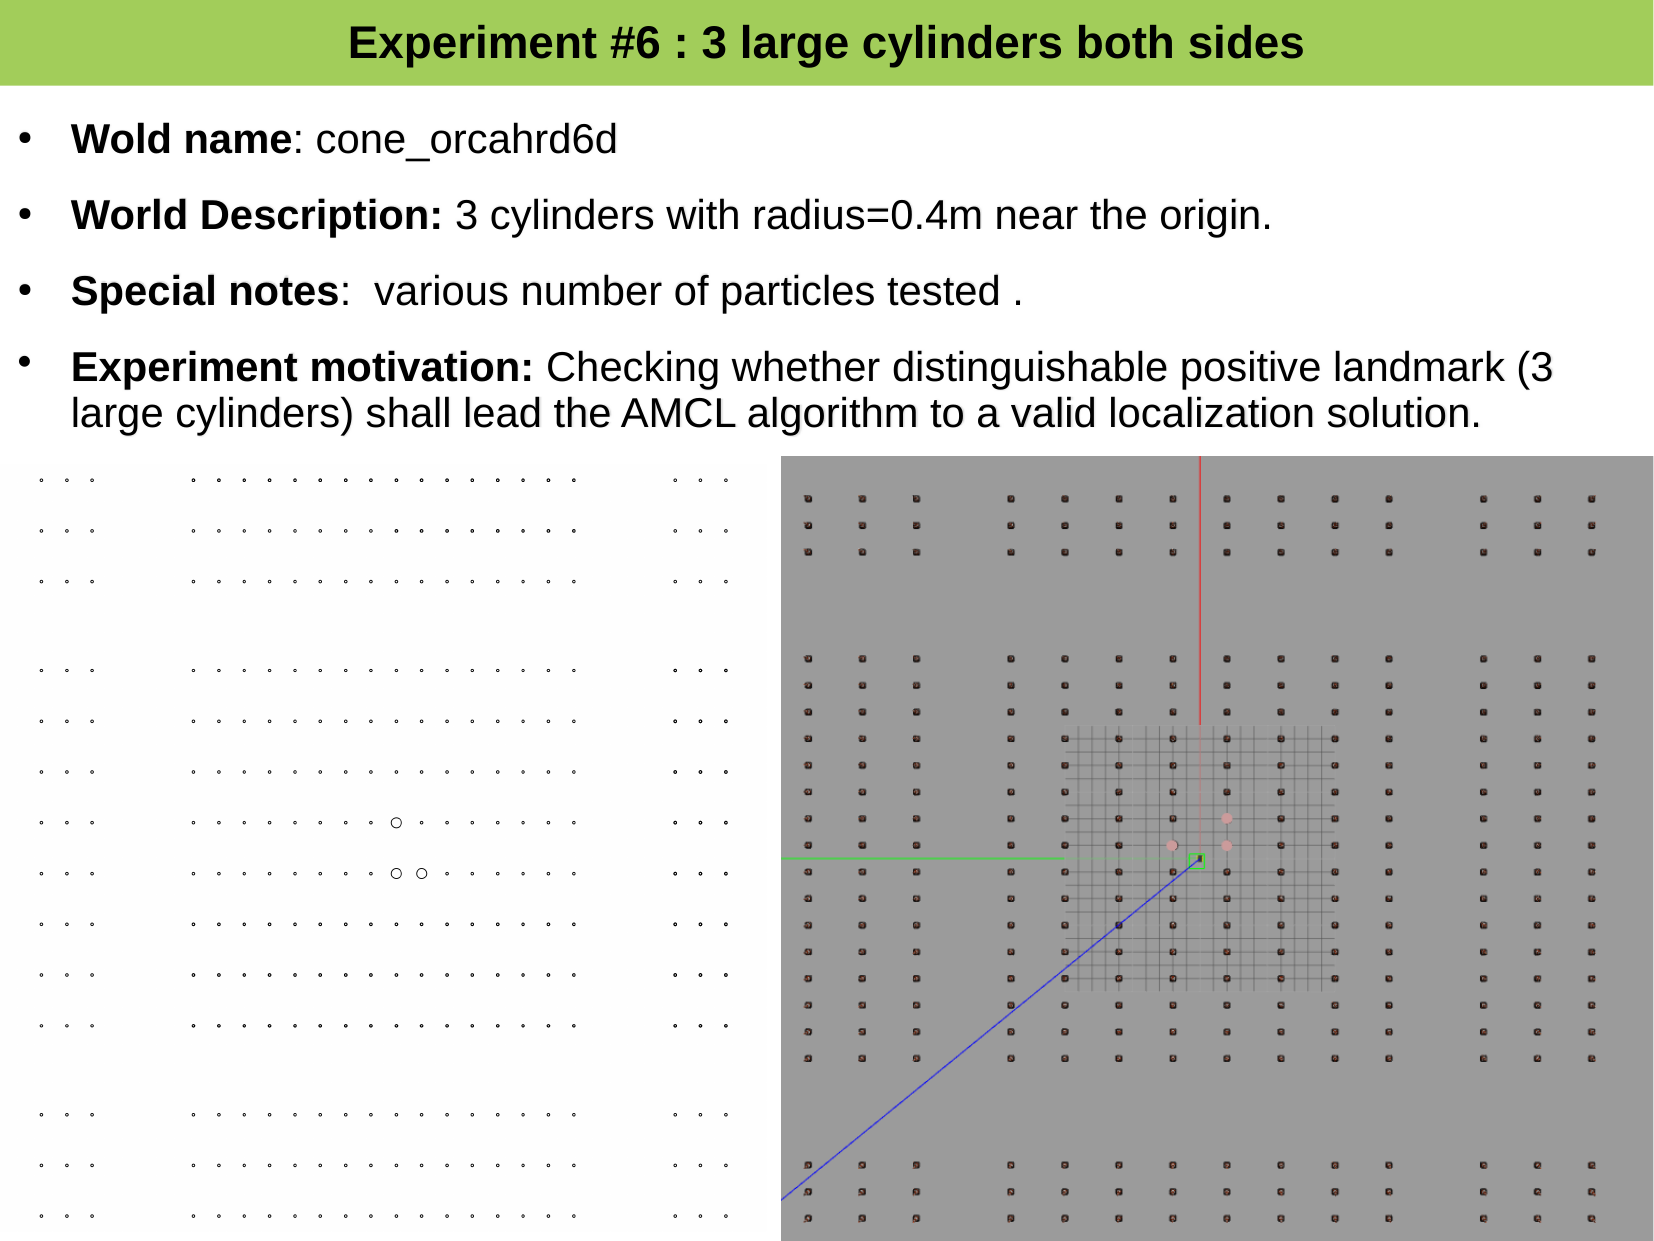

# Experiment #6 : 3 large cylinders both sides
Wold name: cone_orcahrd6d
World Description: 3 cylinders with radius=0.4m near the origin.
Special notes: various number of particles tested .
Experiment motivation: Checking whether distinguishable positive landmark (3 large cylinders) shall lead the AMCL algorithm to a valid localization solution.